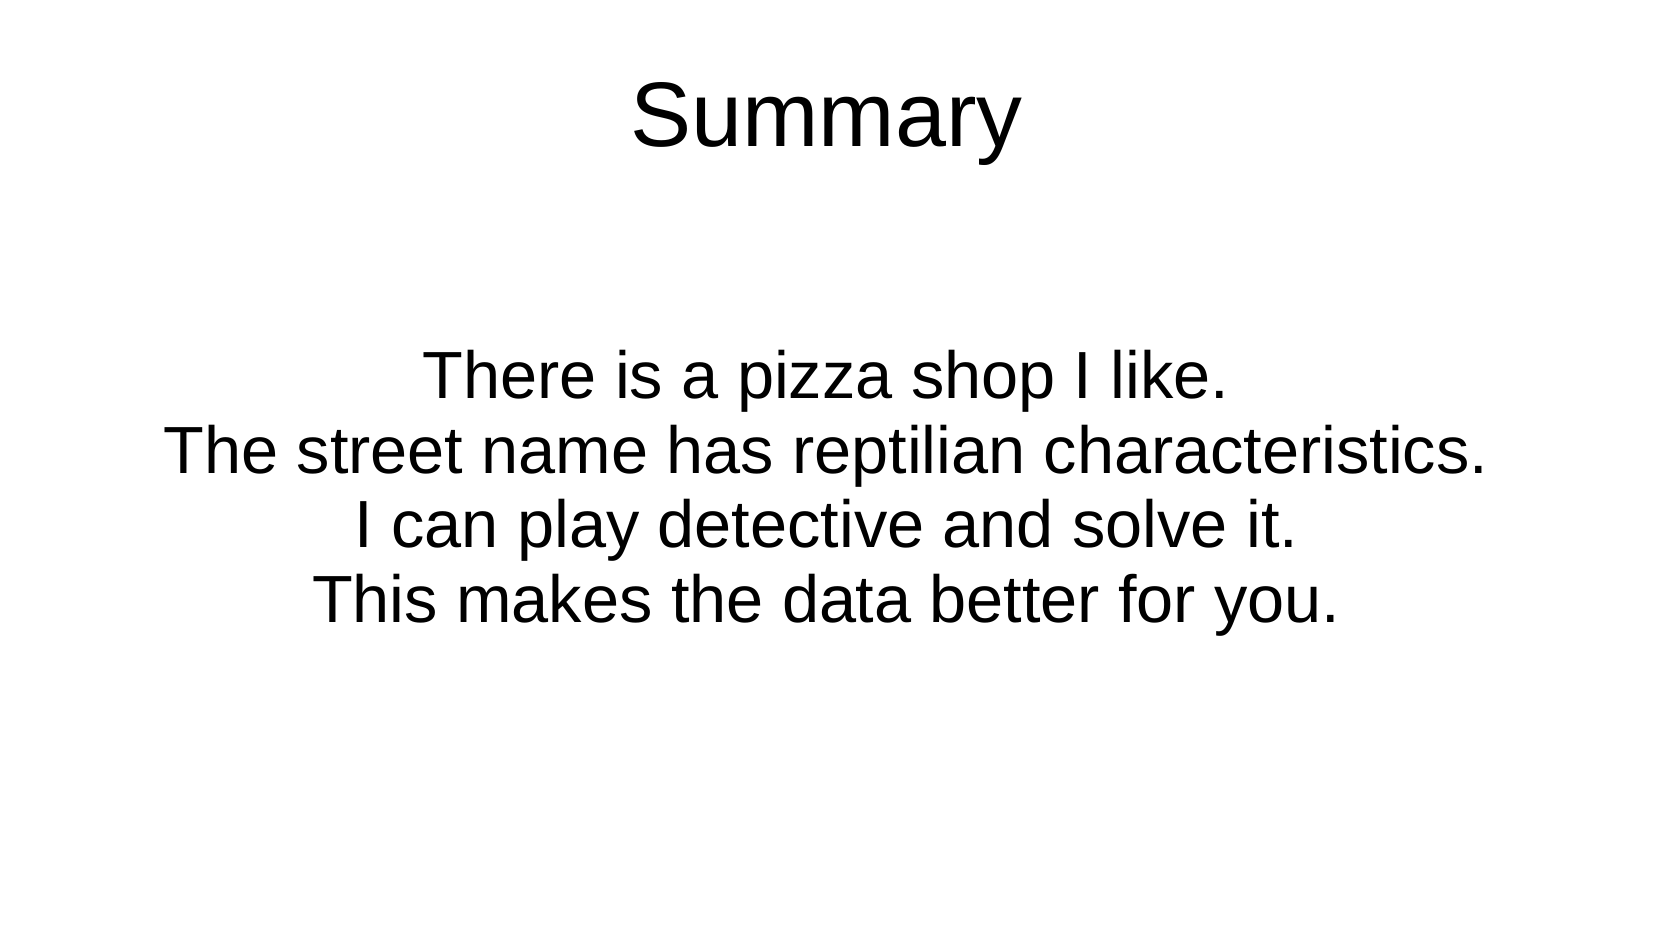

# Summary
There is a pizza shop I like.
The street name has reptilian characteristics.
I can play detective and solve it.
This makes the data better for you.